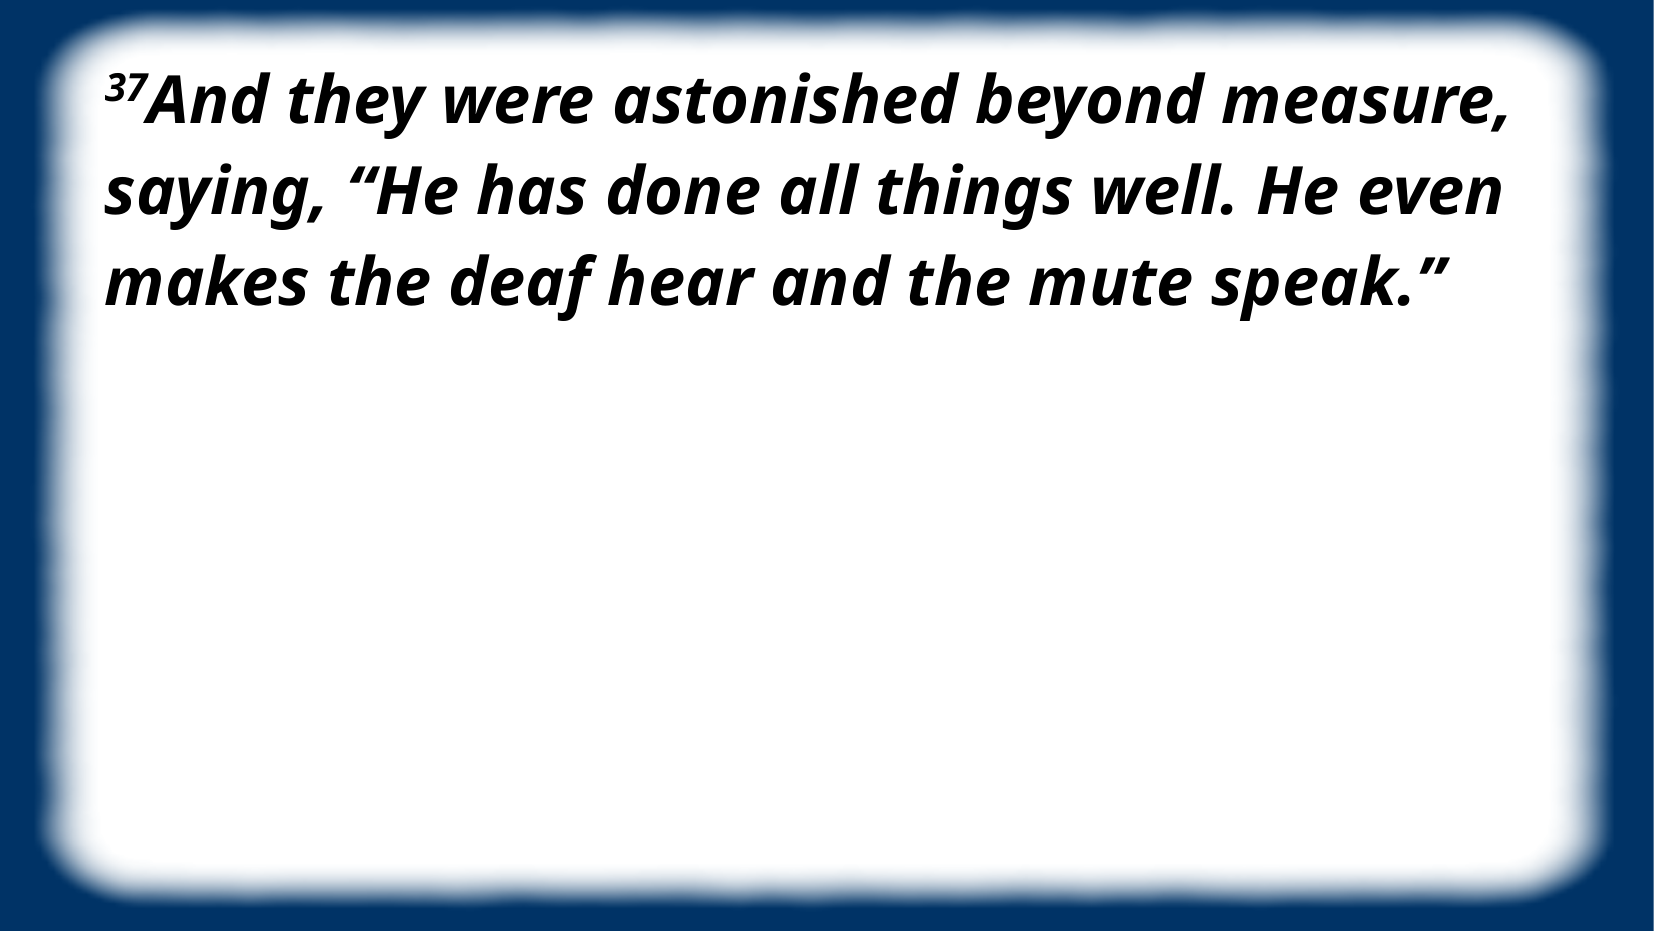

37And they were astonished beyond measure, saying, “He has done all things well. He even makes the deaf hear and the mute speak.”